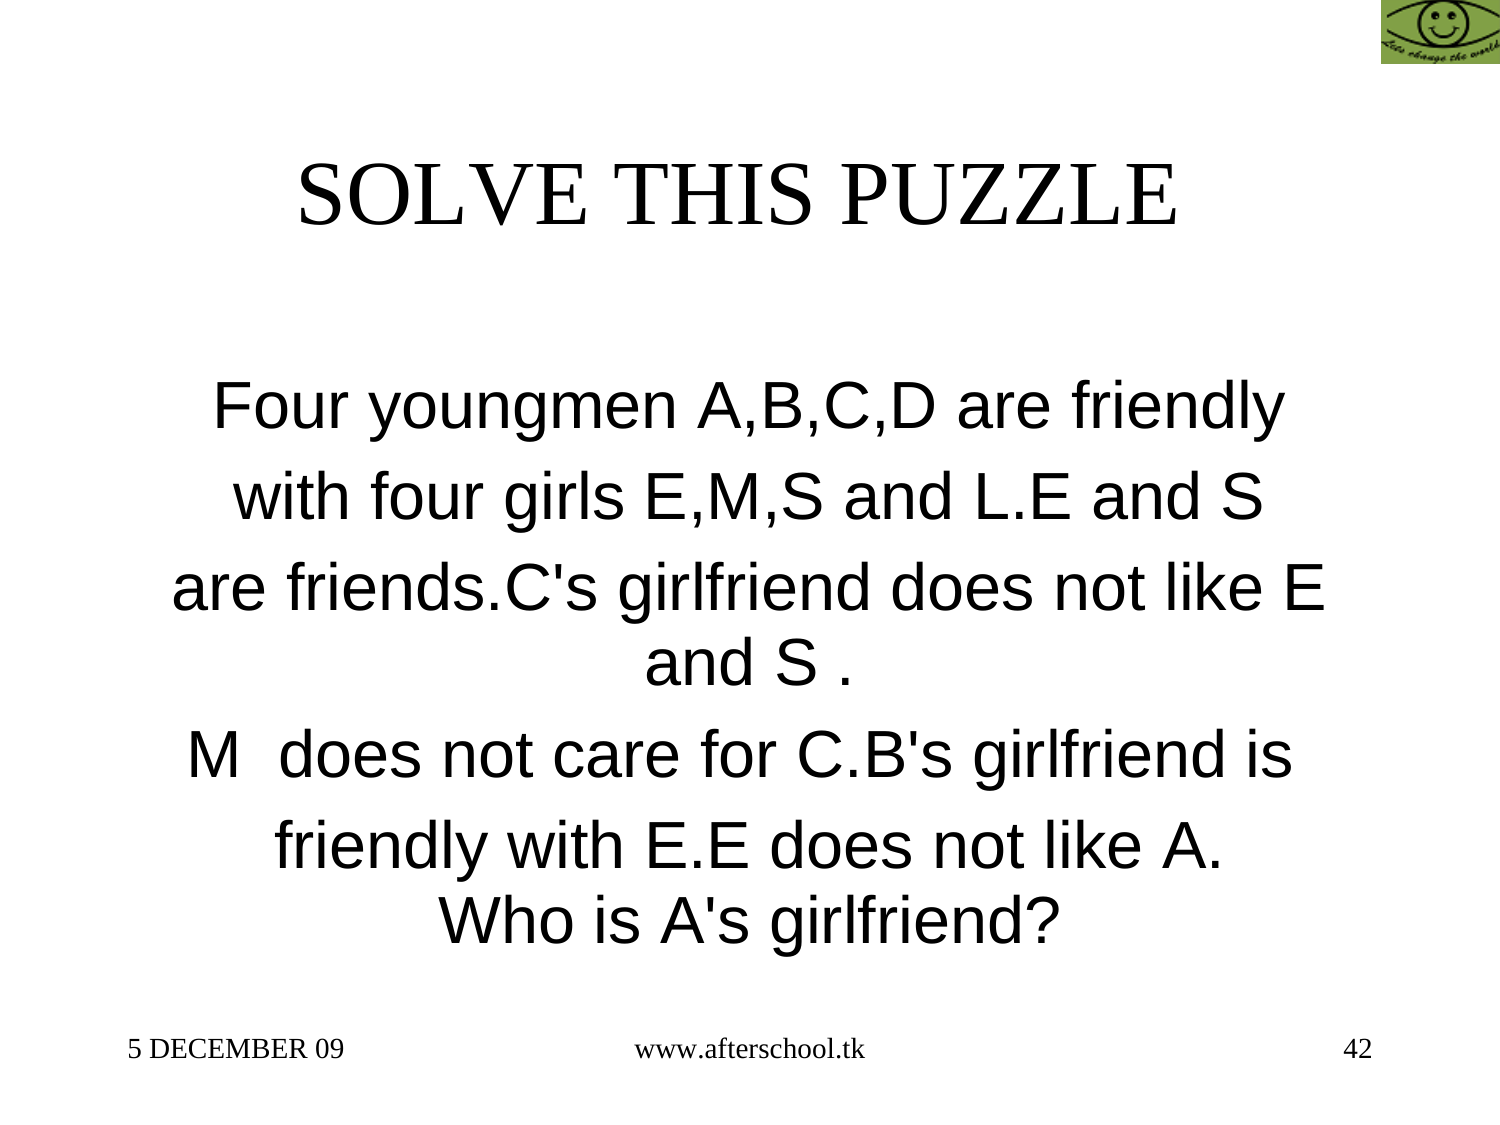

# SOLVE THIS PUZZLE
Four youngmen A,B,C,D are friendly
with four girls E,M,S and L.E and S
are friends.C's girlfriend does not like E and S .
M does not care for C.B's girlfriend is
friendly with E.E does not like A.
Who is A's girlfriend?
MFI Seminar Jain PG College
AFTERSCHOOOL centre for social entrepreneurship
42